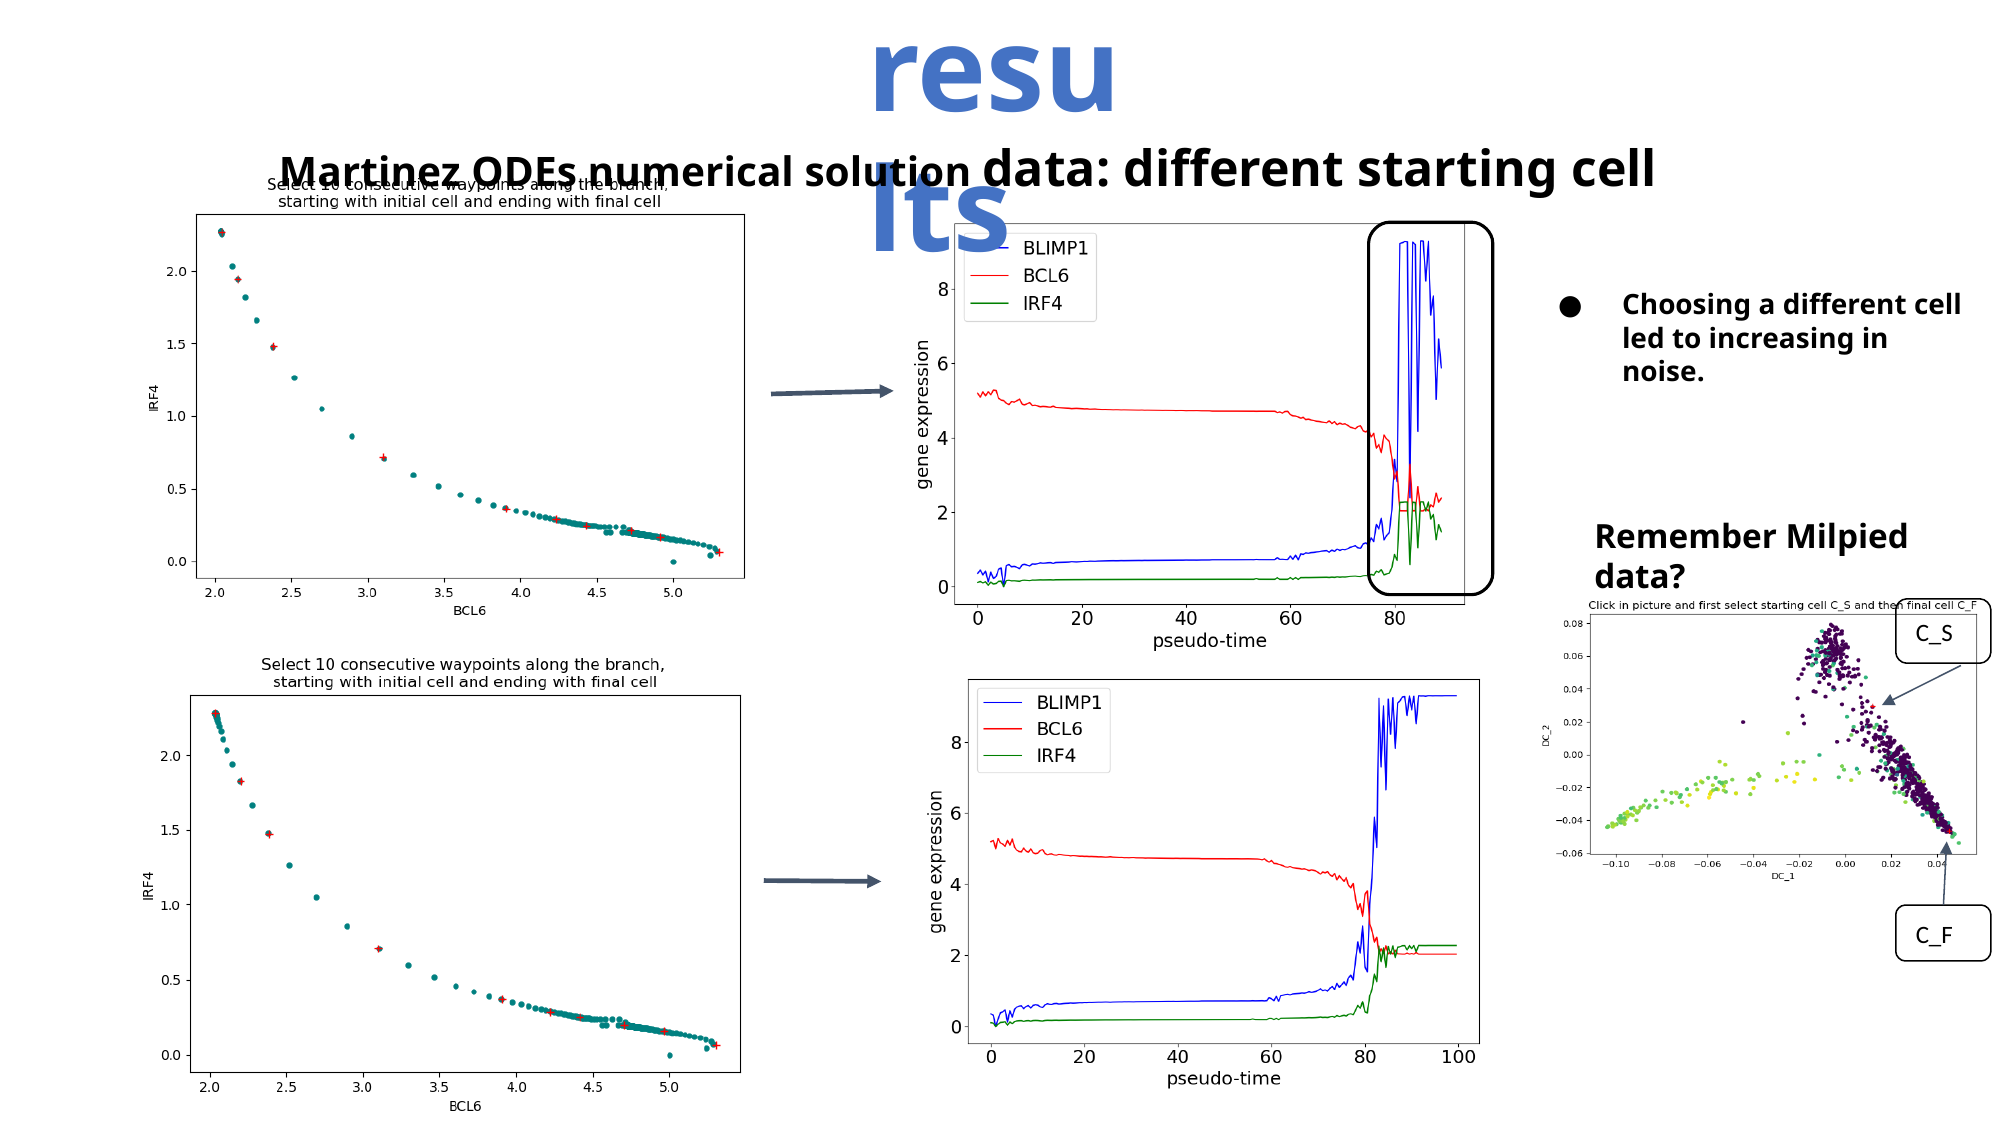

results
Martinez ODEs numerical solution data: different starting cell
Choosing a different cell led to increasing in noise.
Remember Milpied data?
C_S
C_F